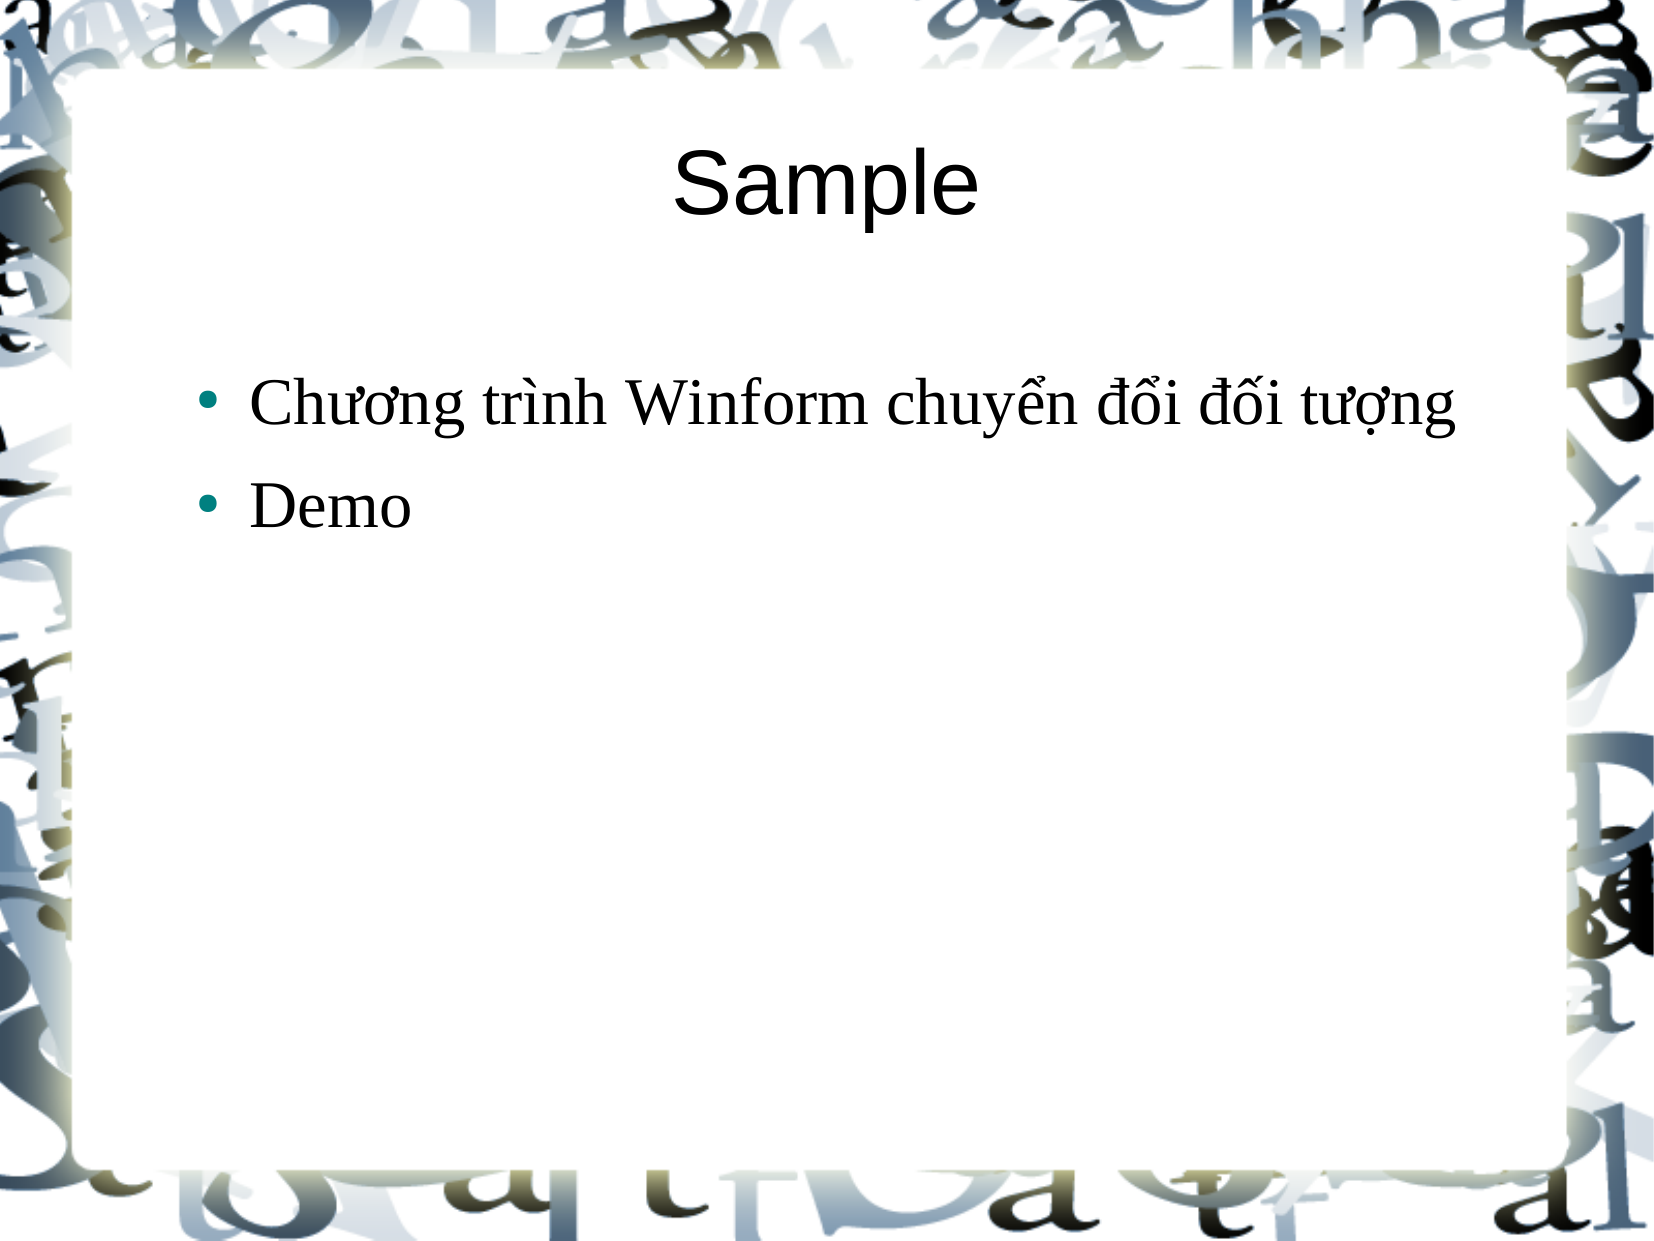

# Sample
Chương trình Winform chuyển đổi đối tượng
Demo